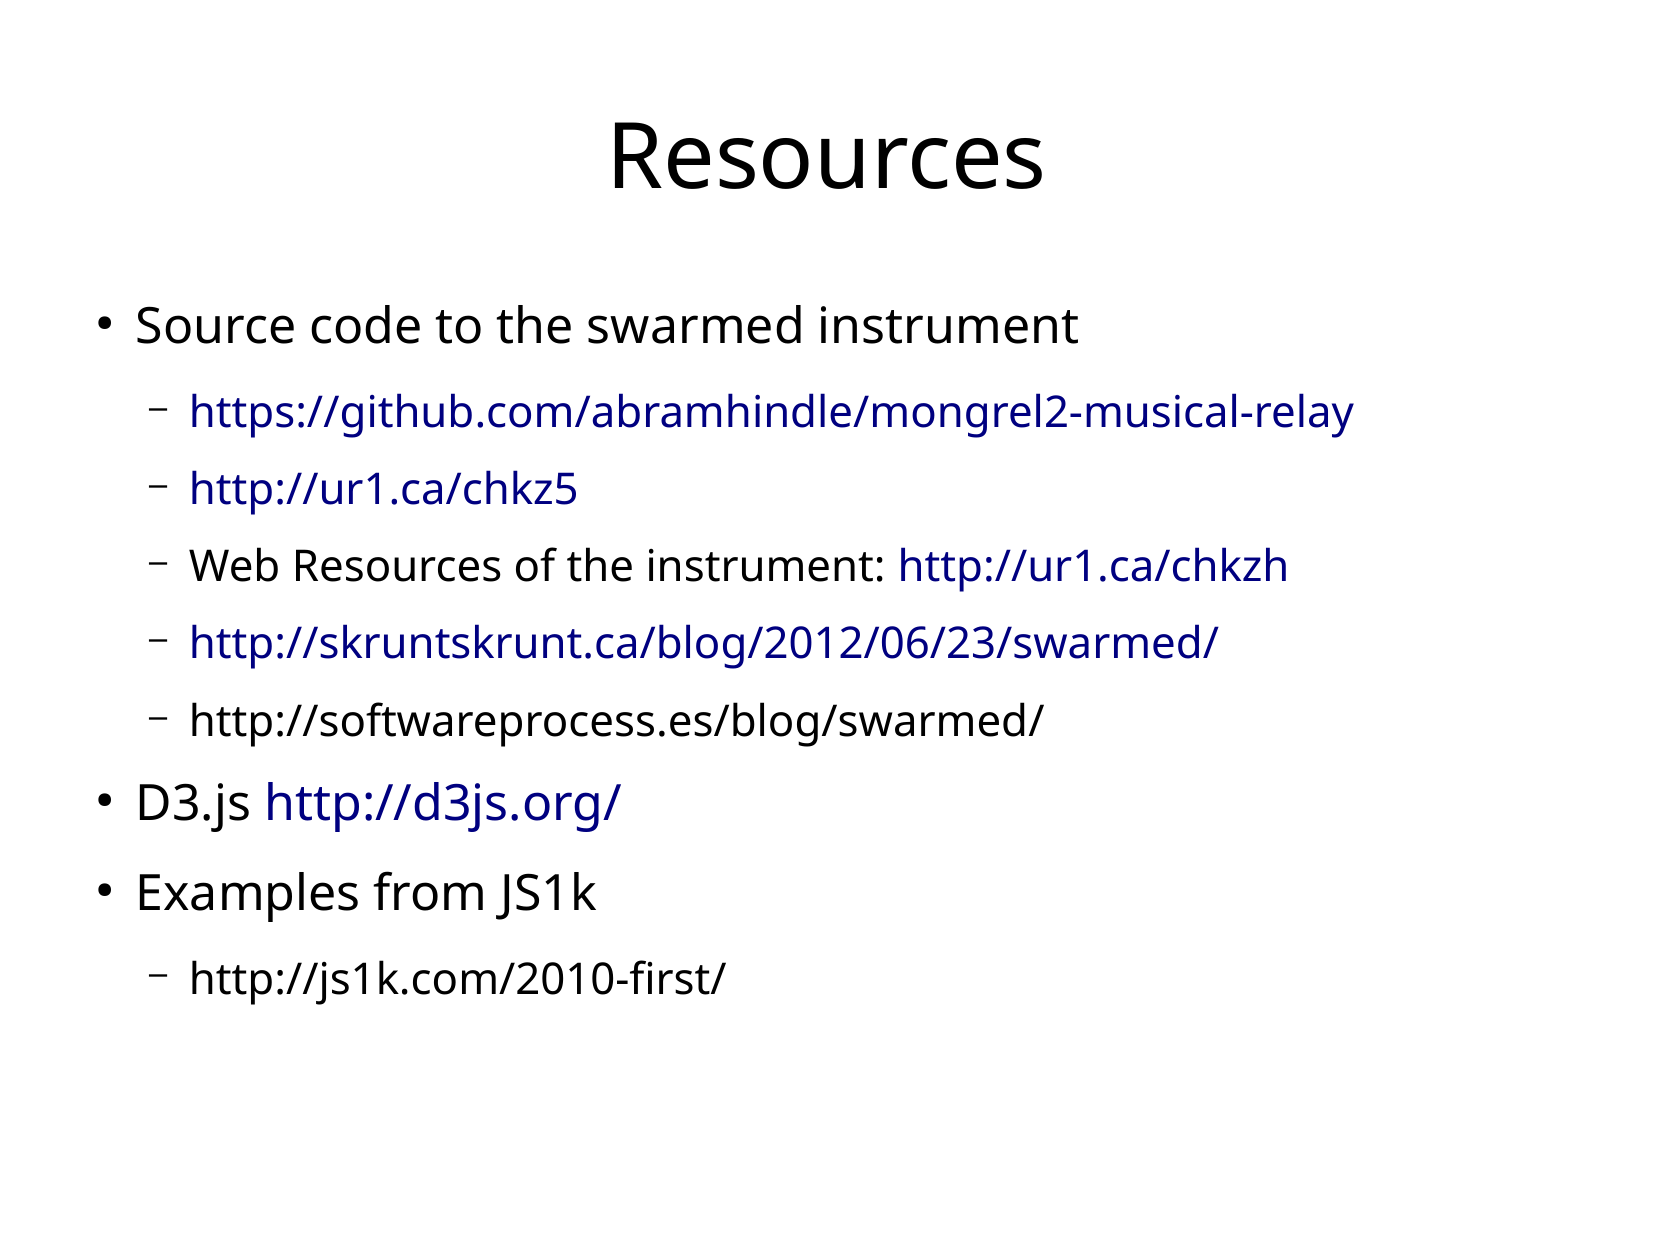

# Resources
Source code to the swarmed instrument
https://github.com/abramhindle/mongrel2-musical-relay
http://ur1.ca/chkz5
Web Resources of the instrument: http://ur1.ca/chkzh
http://skruntskrunt.ca/blog/2012/06/23/swarmed/
http://softwareprocess.es/blog/swarmed/
D3.js http://d3js.org/
Examples from JS1k
http://js1k.com/2010-first/